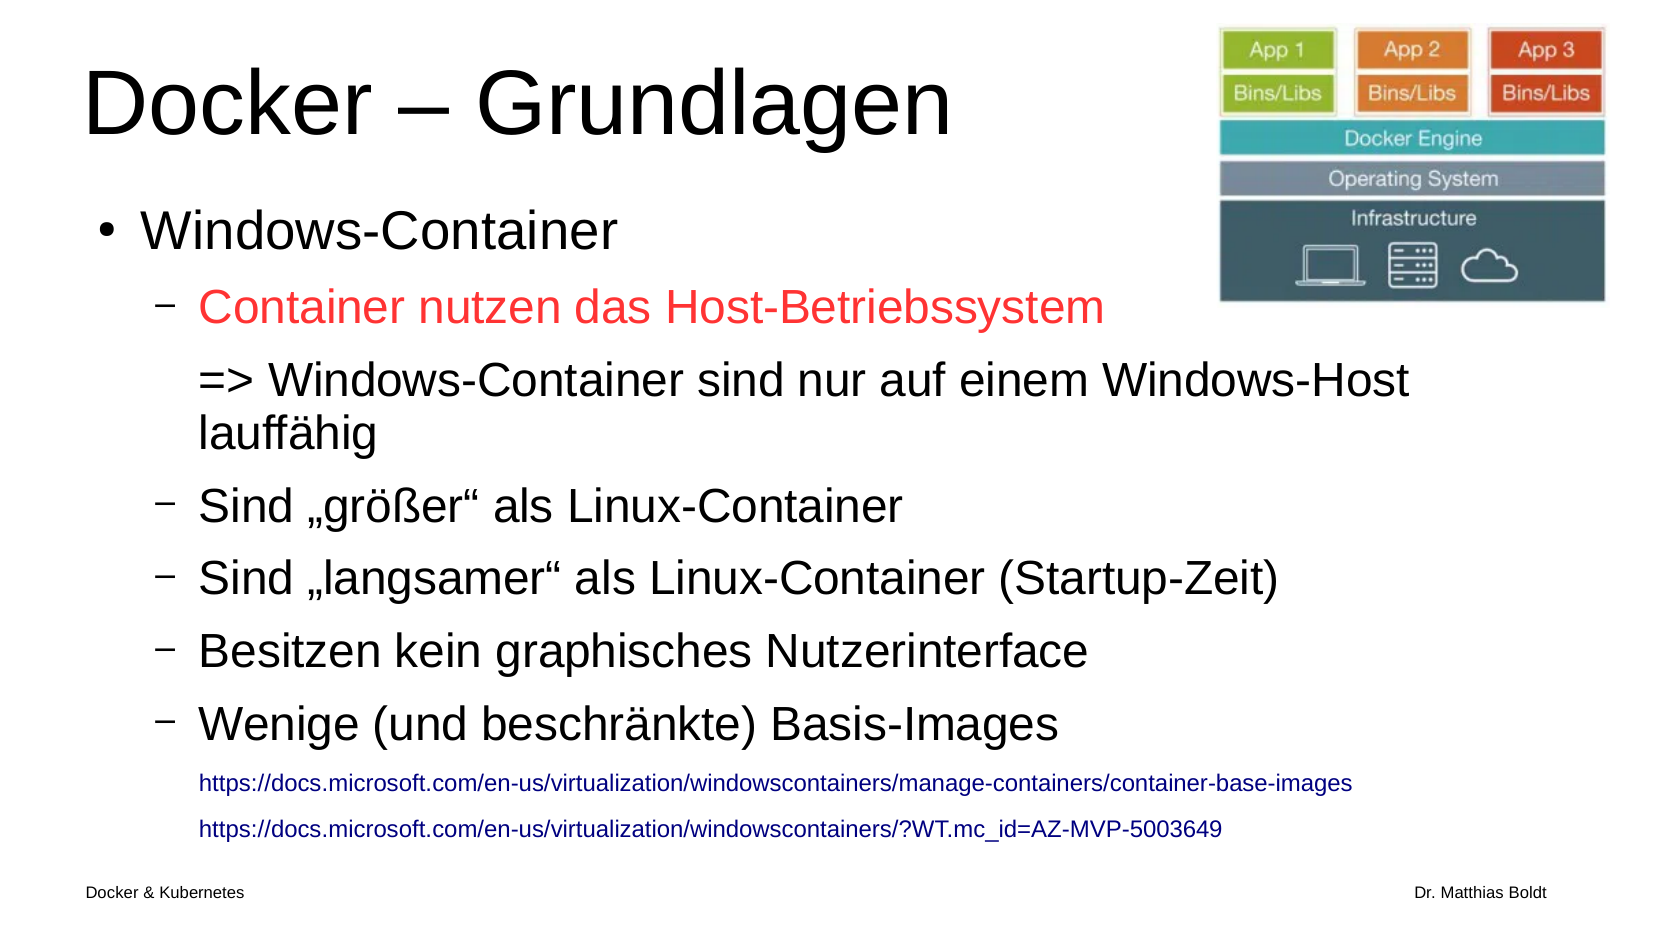

# Docker – Grundlagen
Windows-Container
Container nutzen das Host-Betriebssystem
=> Windows-Container sind nur auf einem Windows-Host lauffähig
Sind „größer“ als Linux-Container
Sind „langsamer“ als Linux-Container (Startup-Zeit)
Besitzen kein graphisches Nutzerinterface
Wenige (und beschränkte) Basis-Images
https://docs.microsoft.com/en-us/virtualization/windowscontainers/manage-containers/container-base-images
https://docs.microsoft.com/en-us/virtualization/windowscontainers/?WT.mc_id=AZ-MVP-5003649
Docker & Kubernetes																Dr. Matthias Boldt